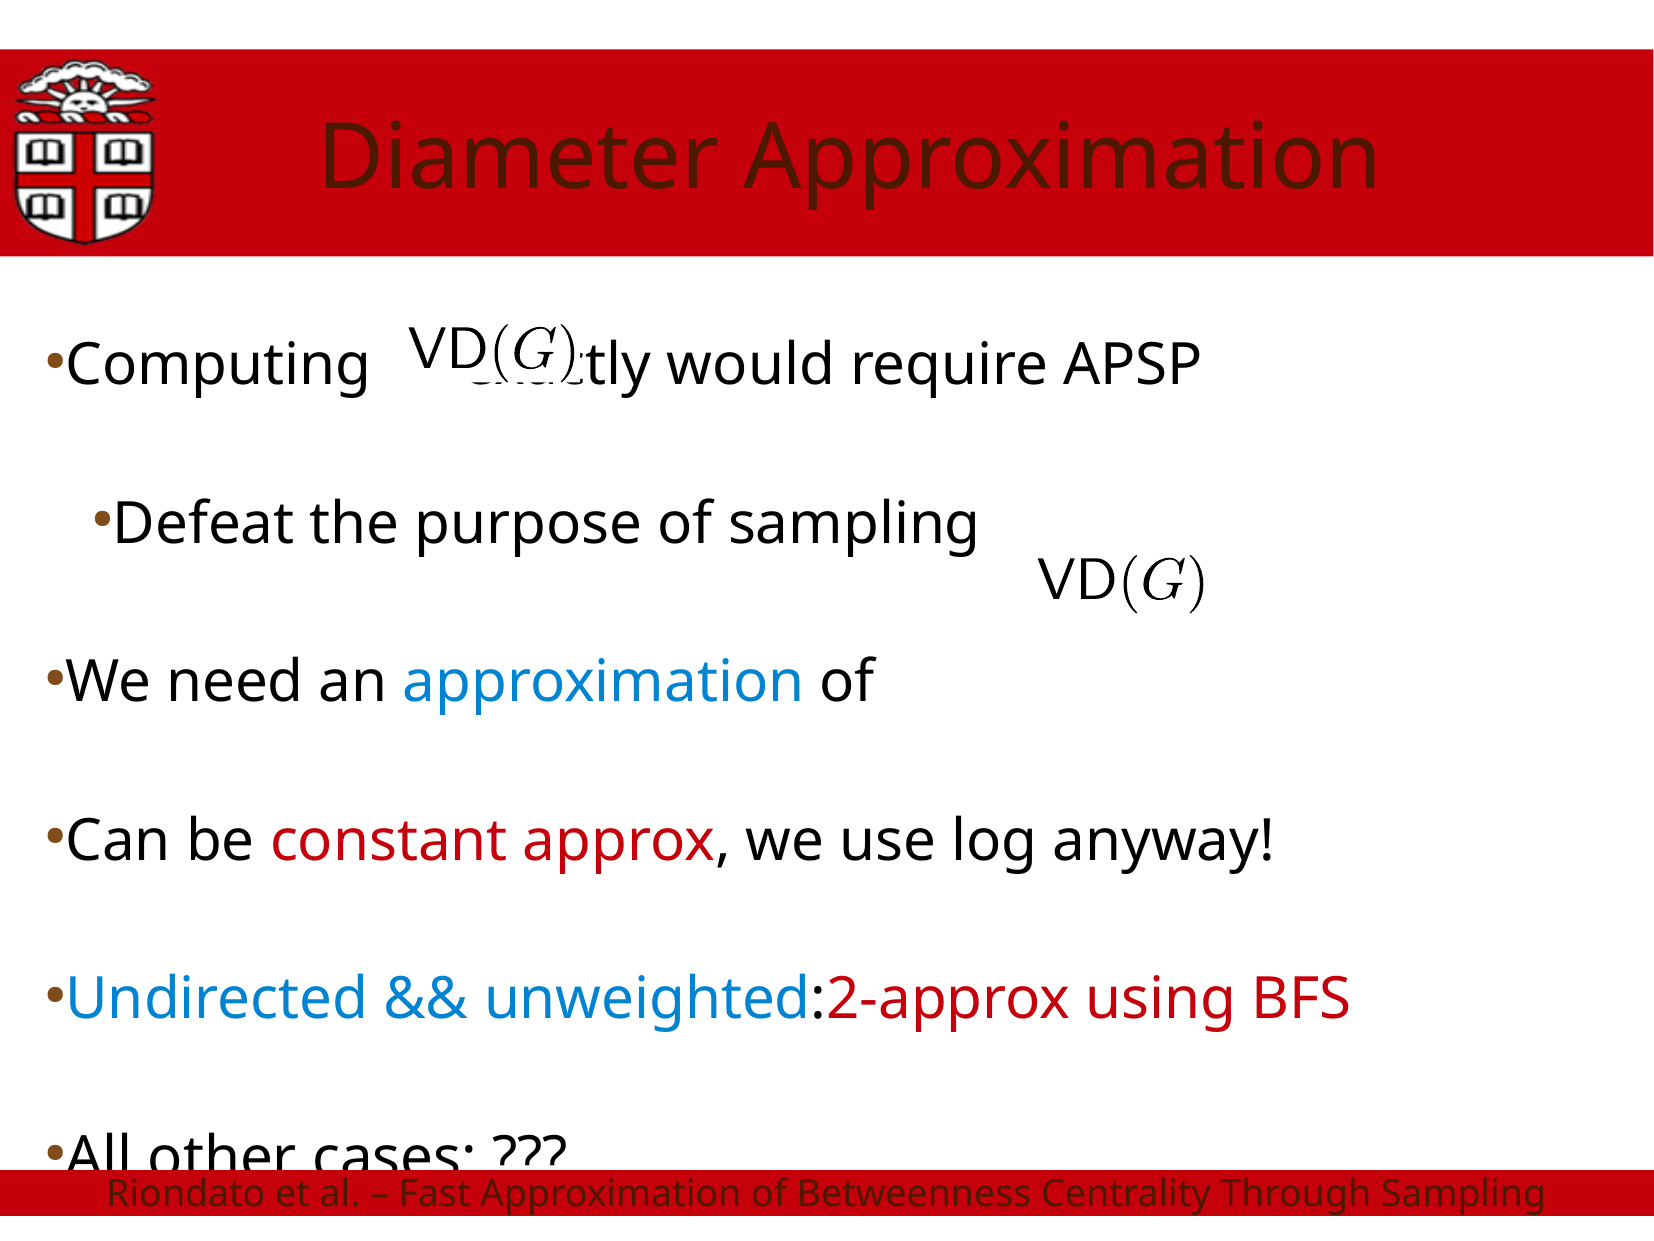

# Diameter Approximation
Computing exactly would require APSP
Defeat the purpose of sampling
We need an approximation of
Can be constant approx, we use log anyway!
Undirected && unweighted:2-approx using BFS
All other cases: ???
Return the size of the largest WCC (< n)
Riondato et al. – Fast Approximation of Betweenness Centrality Through Sampling